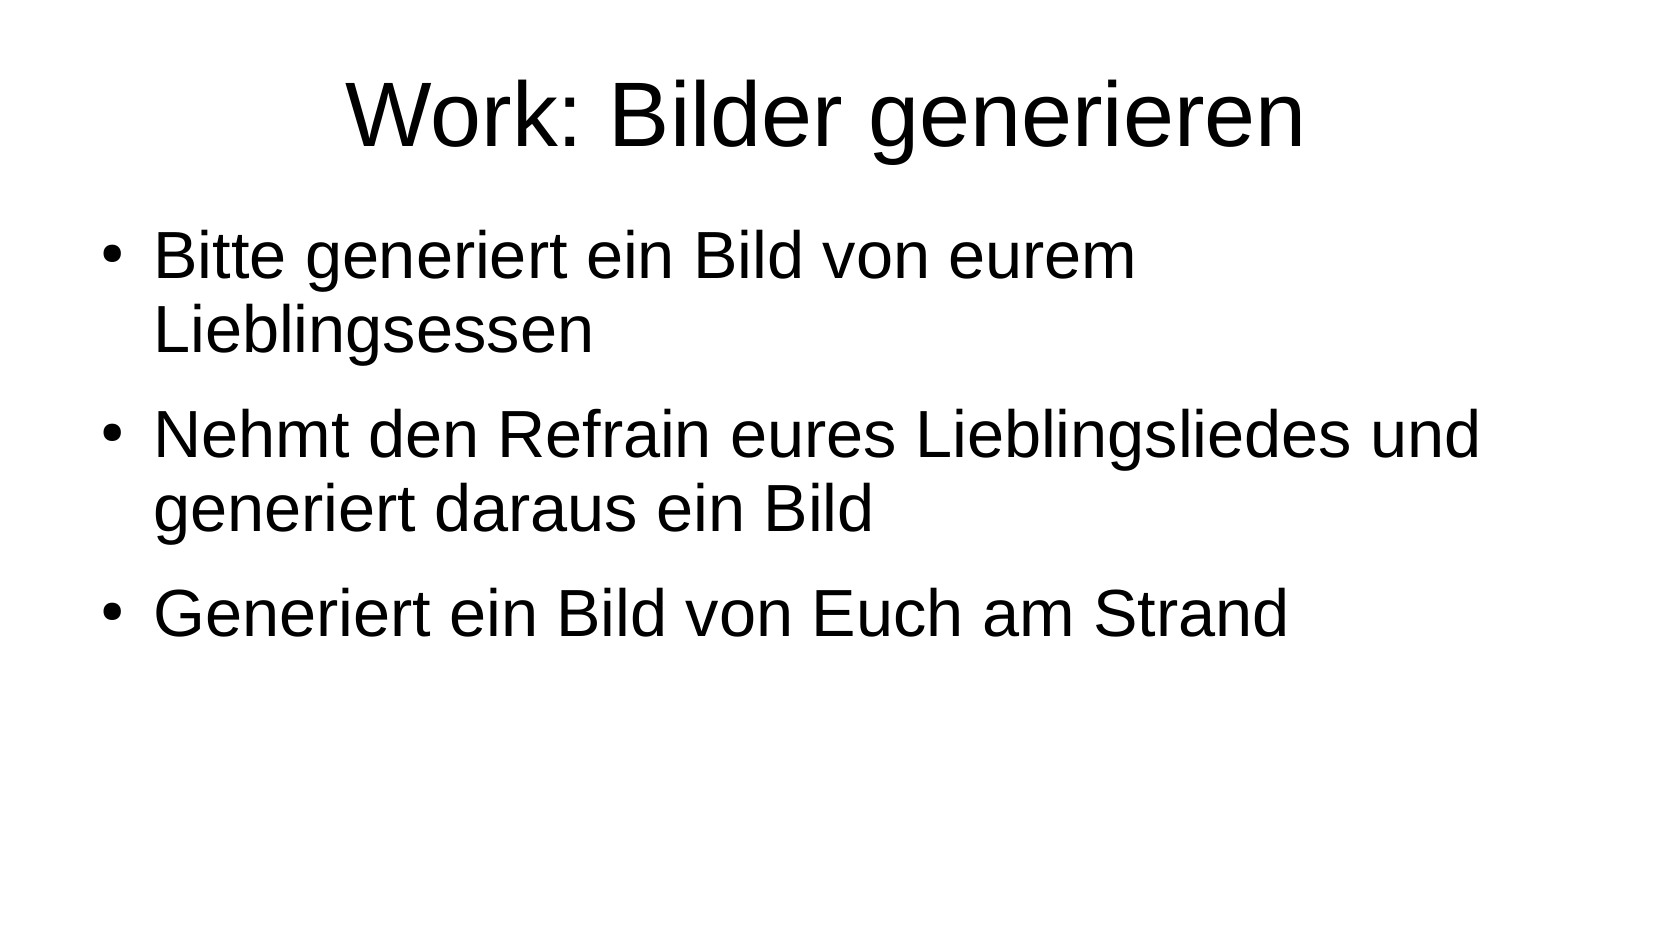

# Work: Bilder generieren
Bitte generiert ein Bild von eurem Lieblingsessen
Nehmt den Refrain eures Lieblingsliedes und generiert daraus ein Bild
Generiert ein Bild von Euch am Strand